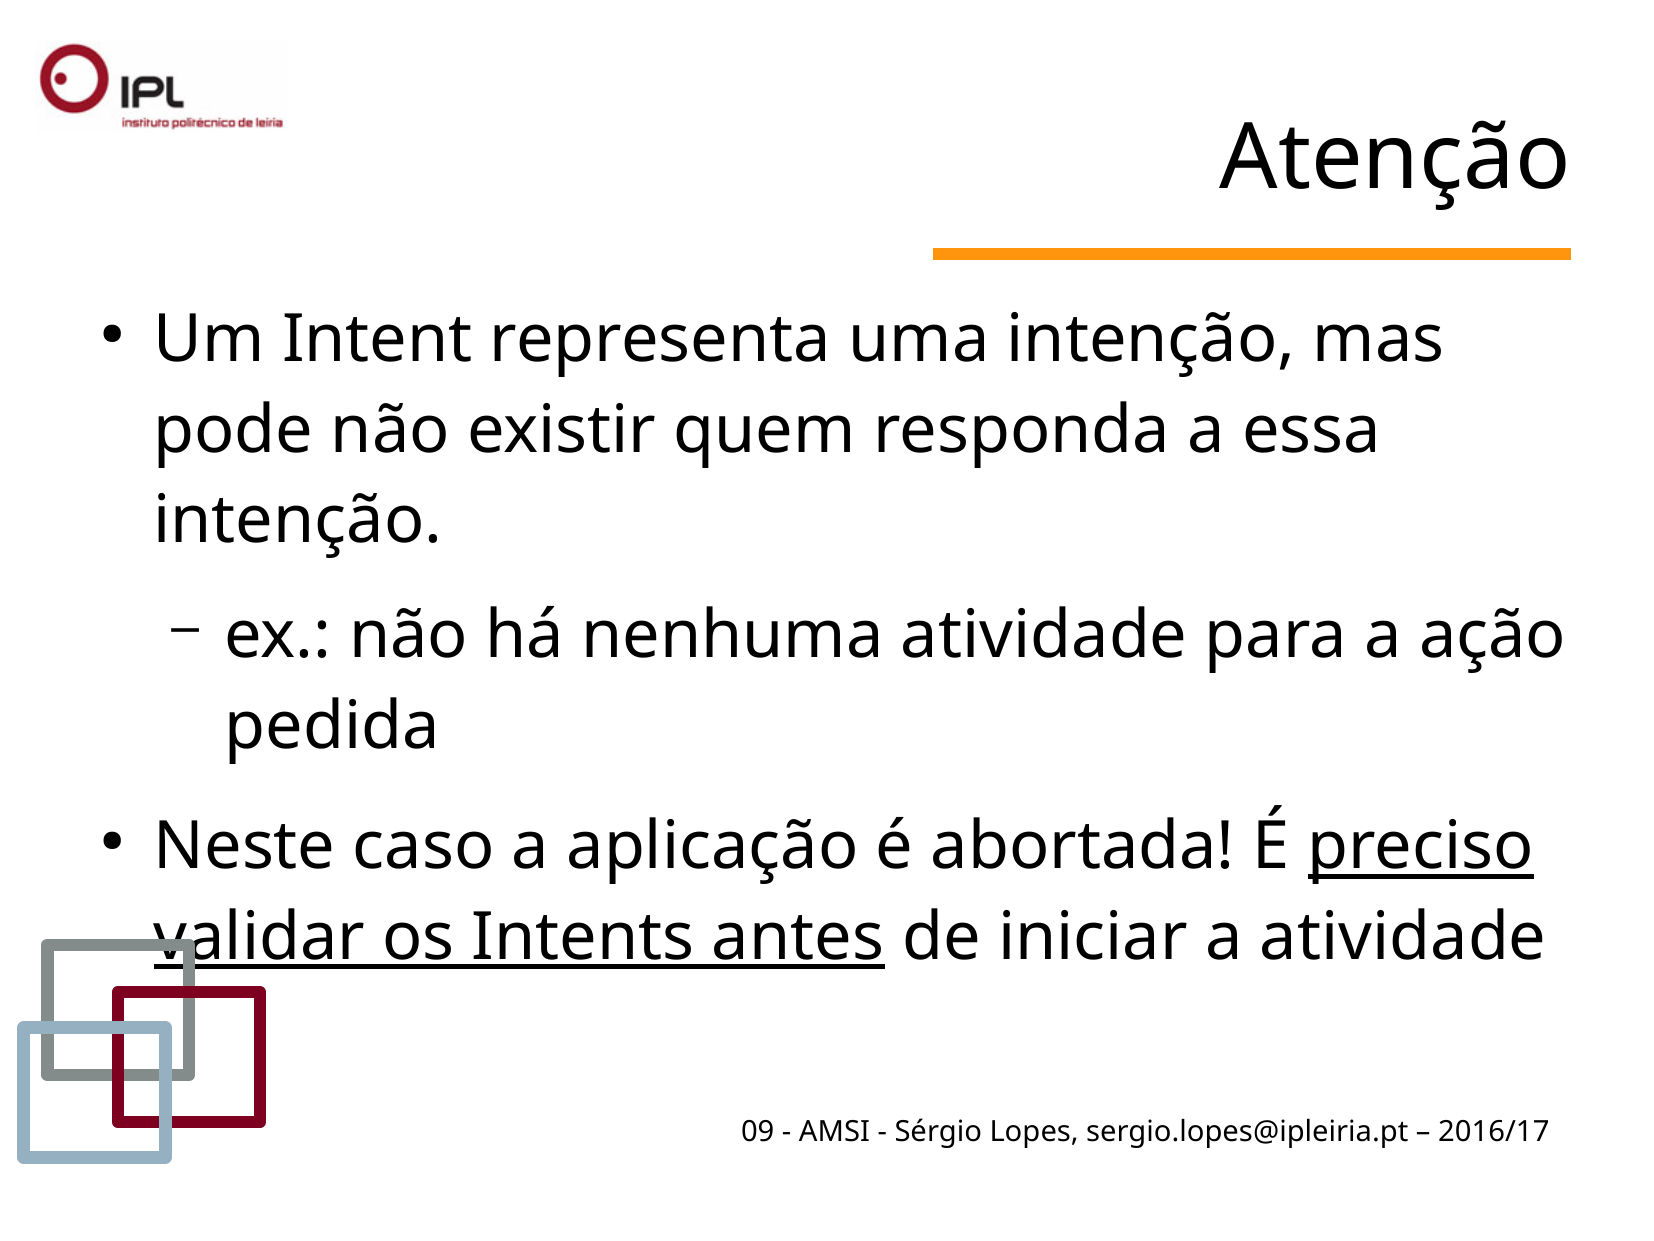

# Atenção
Um Intent representa uma intenção, mas pode não existir quem responda a essa intenção.
ex.: não há nenhuma atividade para a ação pedida
Neste caso a aplicação é abortada! É preciso validar os Intents antes de iniciar a atividade
09 - AMSI - Sérgio Lopes, sergio.lopes@ipleiria.pt – 2016/17